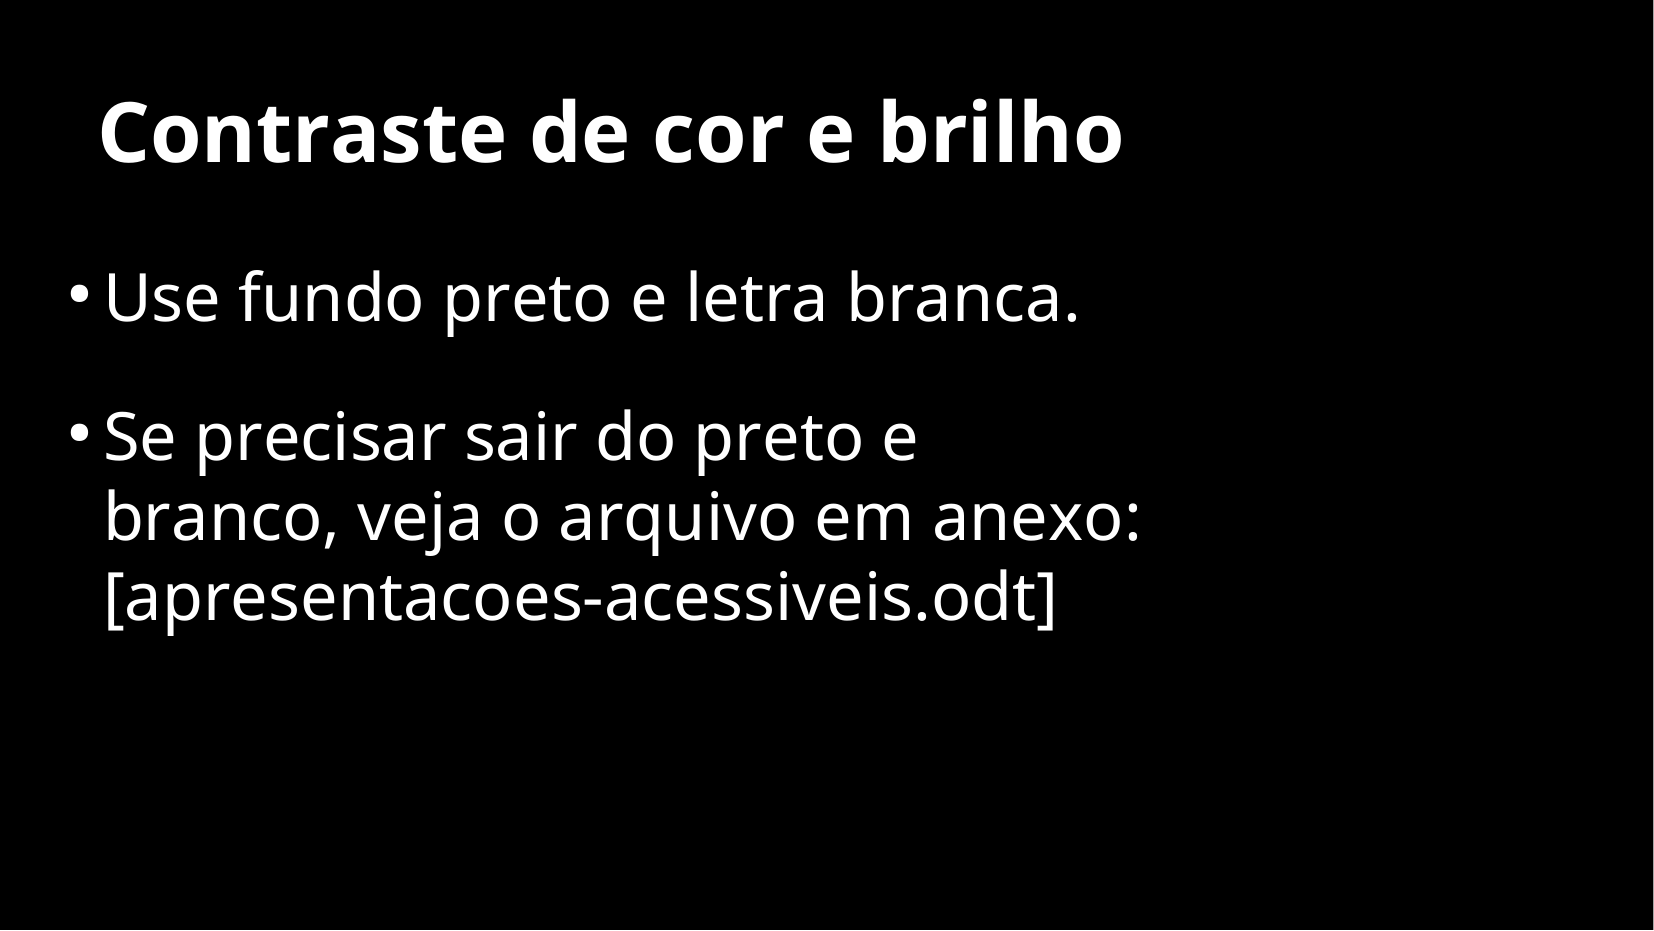

Contraste de cor e brilho
Use fundo preto e letra branca.
Se precisar sair do preto e
branco, veja o arquivo em anexo:
[apresentacoes-acessiveis.odt]